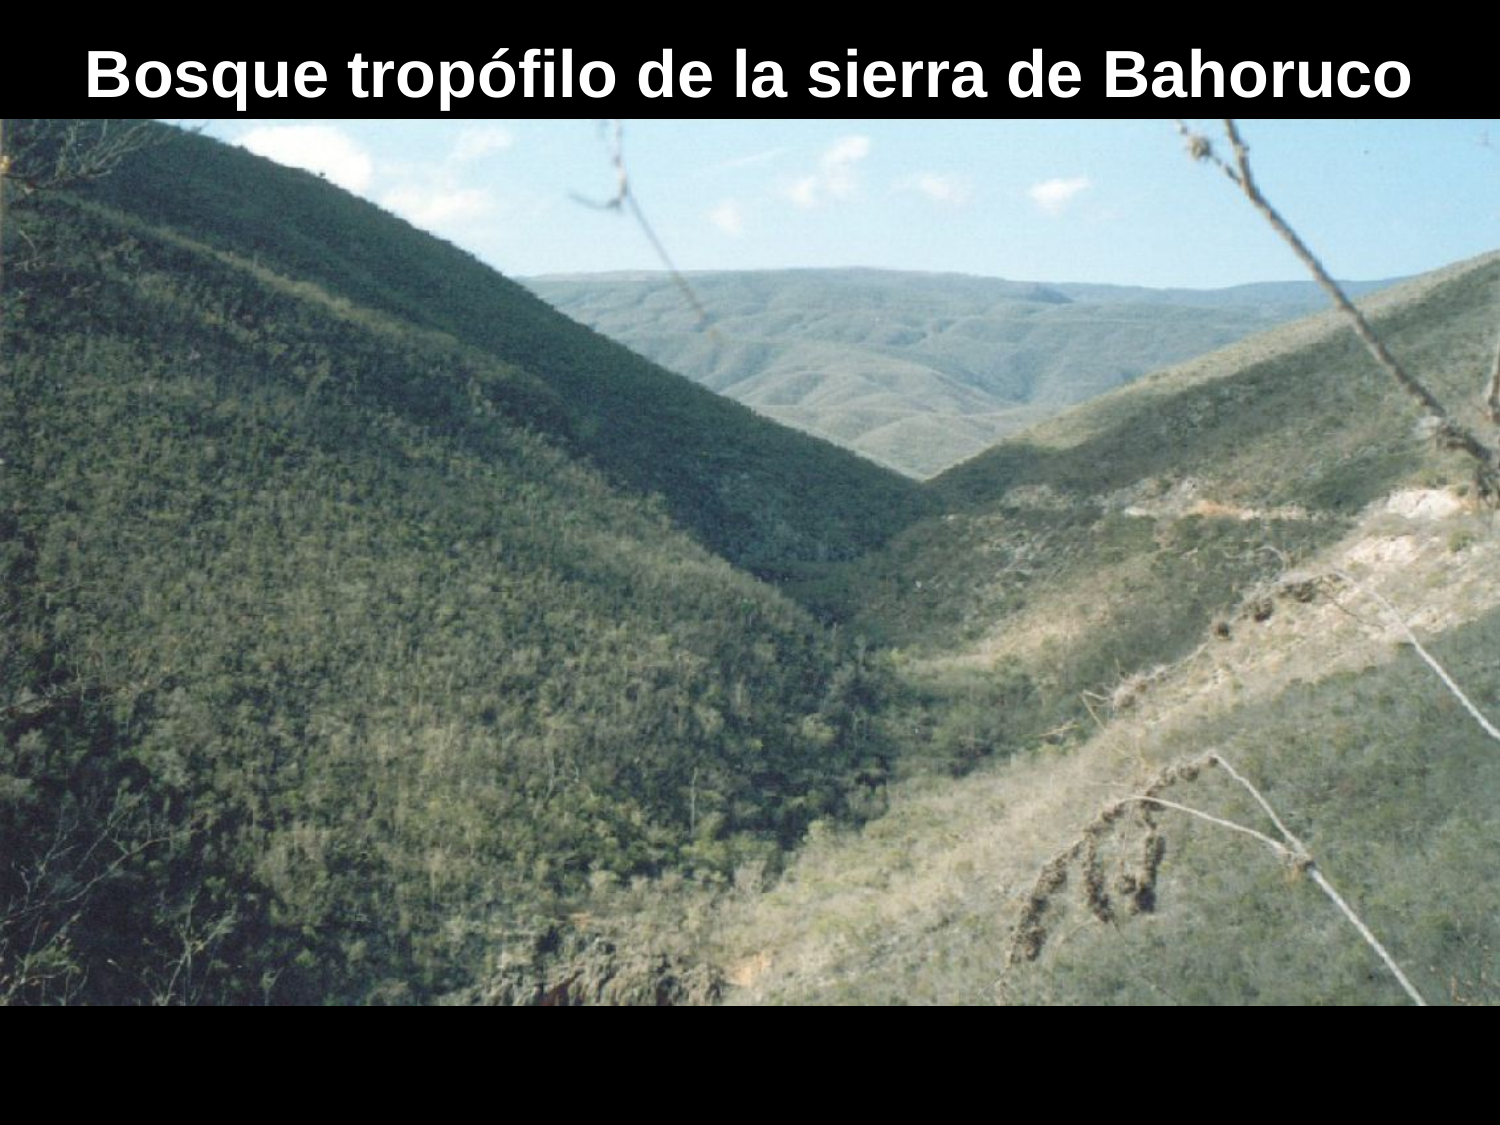

Bosque tropófilo de la sierra de Bahoruco